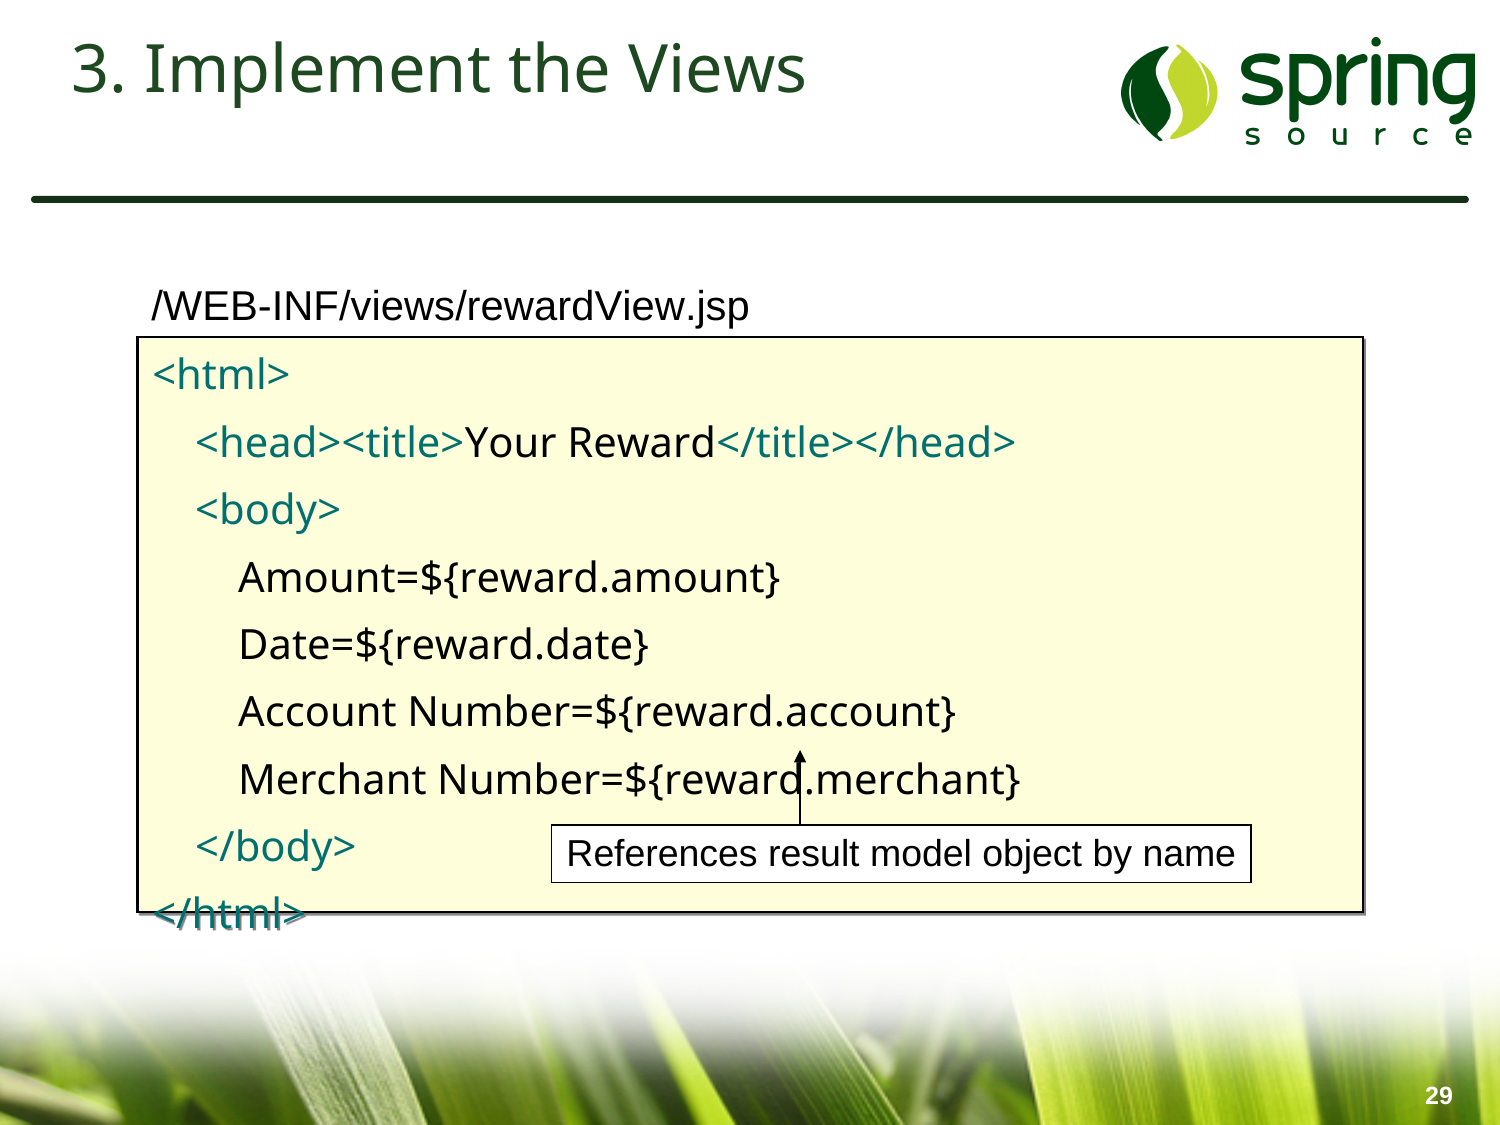

# 3. Implement the Views
/WEB-INF/views/rewardView.jsp
<html>
 <head><title>Your Reward</title></head>
 <body>
 Amount=${reward.amount}
 Date=${reward.date}
 Account Number=${reward.account}
 Merchant Number=${reward.merchant}
 </body>
</html>
References result model object by name